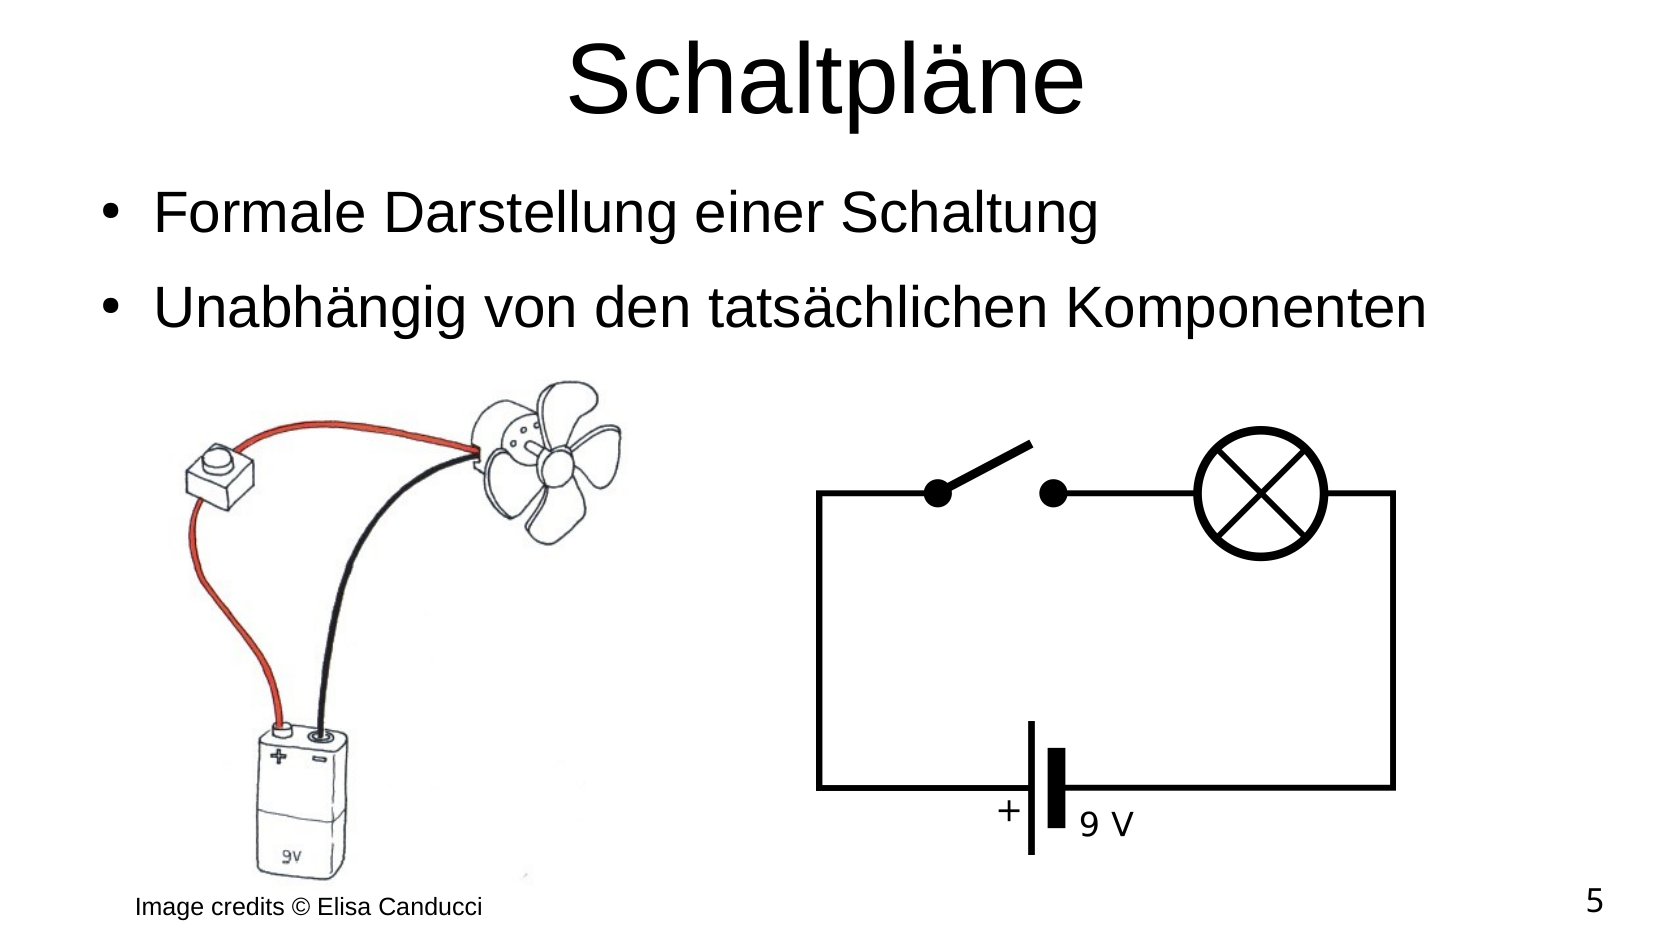

# Schaltpläne
Formale Darstellung einer Schaltung
Unabhängig von den tatsächlichen Komponenten
Image credits © Elisa Canducci